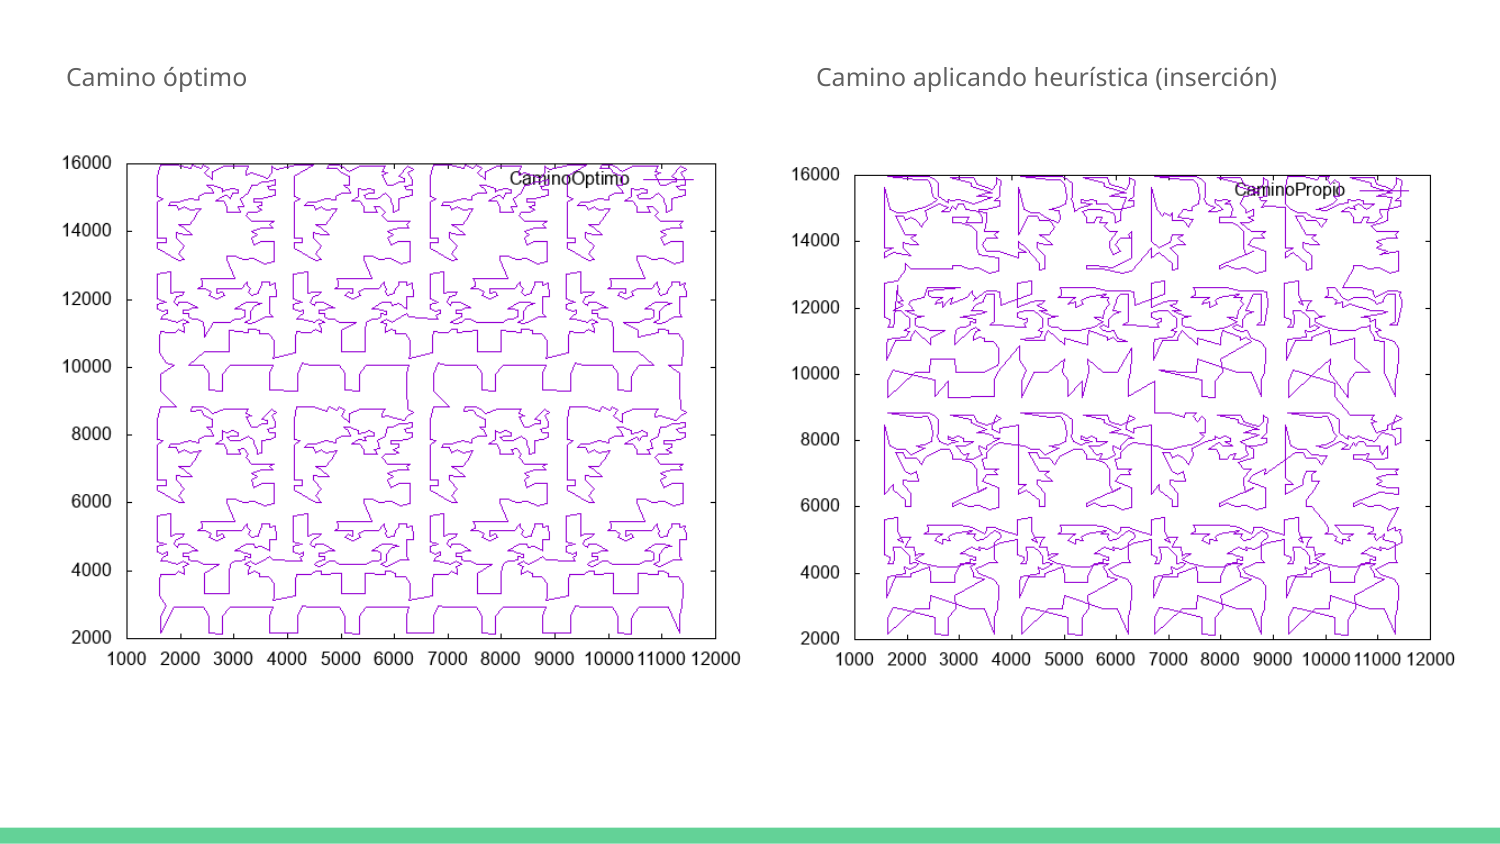

# Camino óptimo								Camino aplicando heurística (inserción)